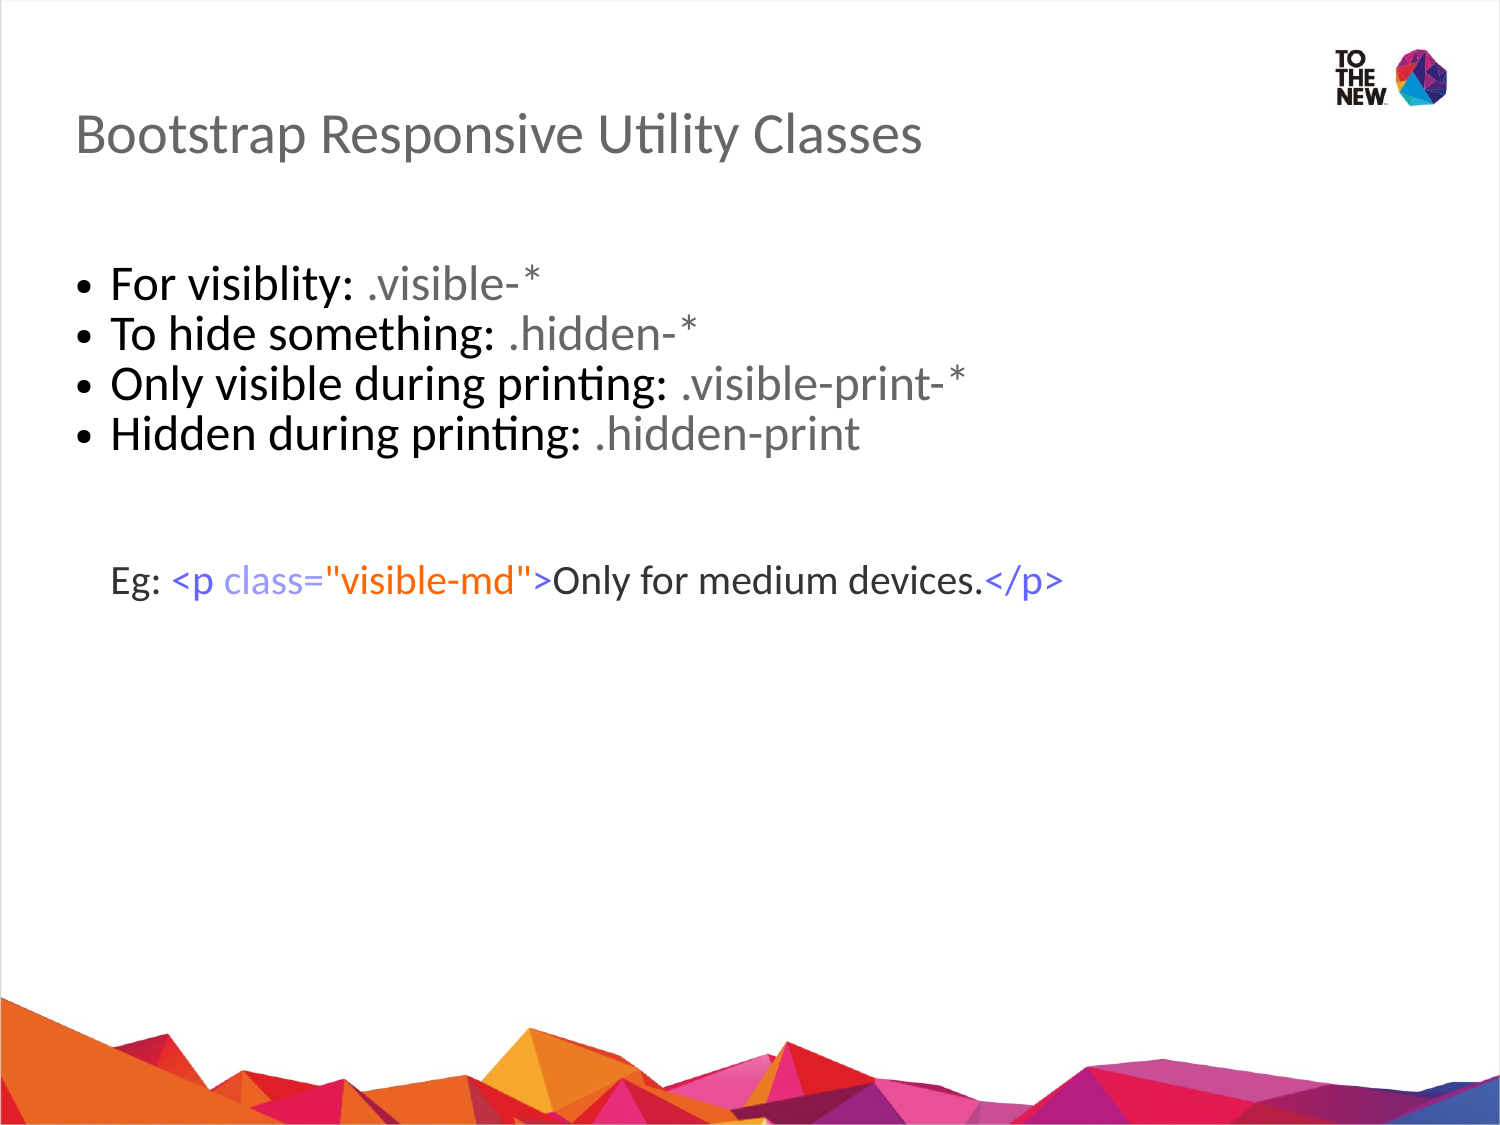

# Bootstrap Responsive Utility Classes
For visiblity: .visible-*
To hide something: .hidden-*
Only visible during printing: .visible-print-*
Hidden during printing: .hidden-print
Eg: <p class="visible-md">Only for medium devices.</p>